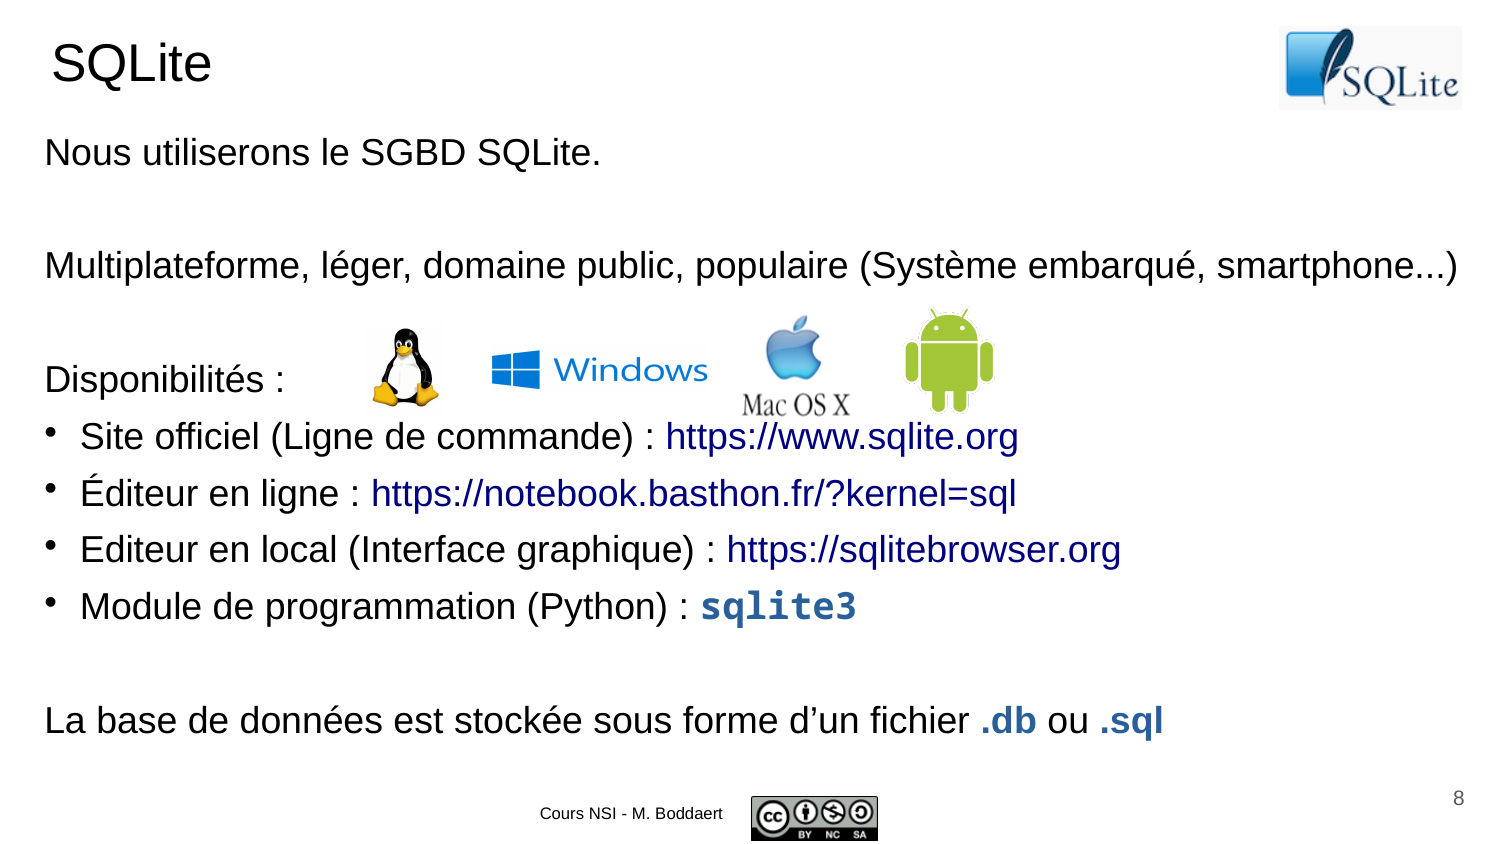

# SQLite
Nous utiliserons le SGBD SQLite.
Multiplateforme, léger, domaine public, populaire (Système embarqué, smartphone...)
Disponibilités :
Site officiel (Ligne de commande) : https://www.sqlite.org
Éditeur en ligne : https://notebook.basthon.fr/?kernel=sql
Editeur en local (Interface graphique) : https://sqlitebrowser.org
Module de programmation (Python) : sqlite3
La base de données est stockée sous forme d’un fichier .db ou .sql